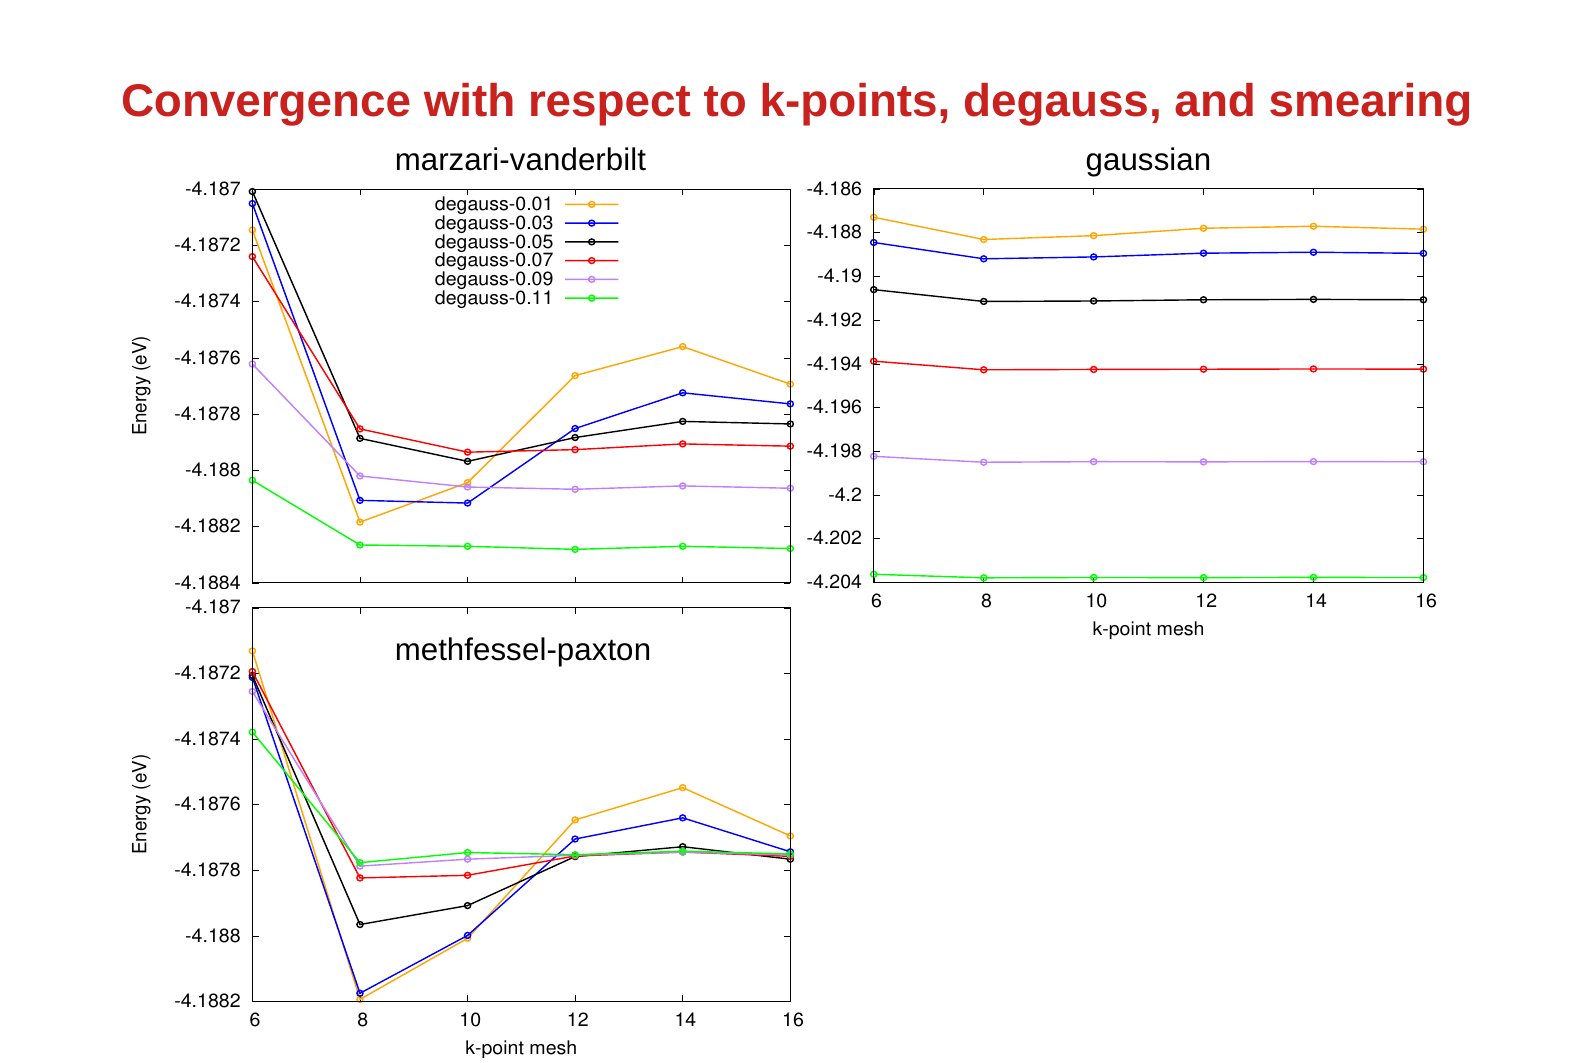

Convergence with respect to k-points, degauss, and smearing
marzari-vanderbilt
gaussian
methfessel-paxton